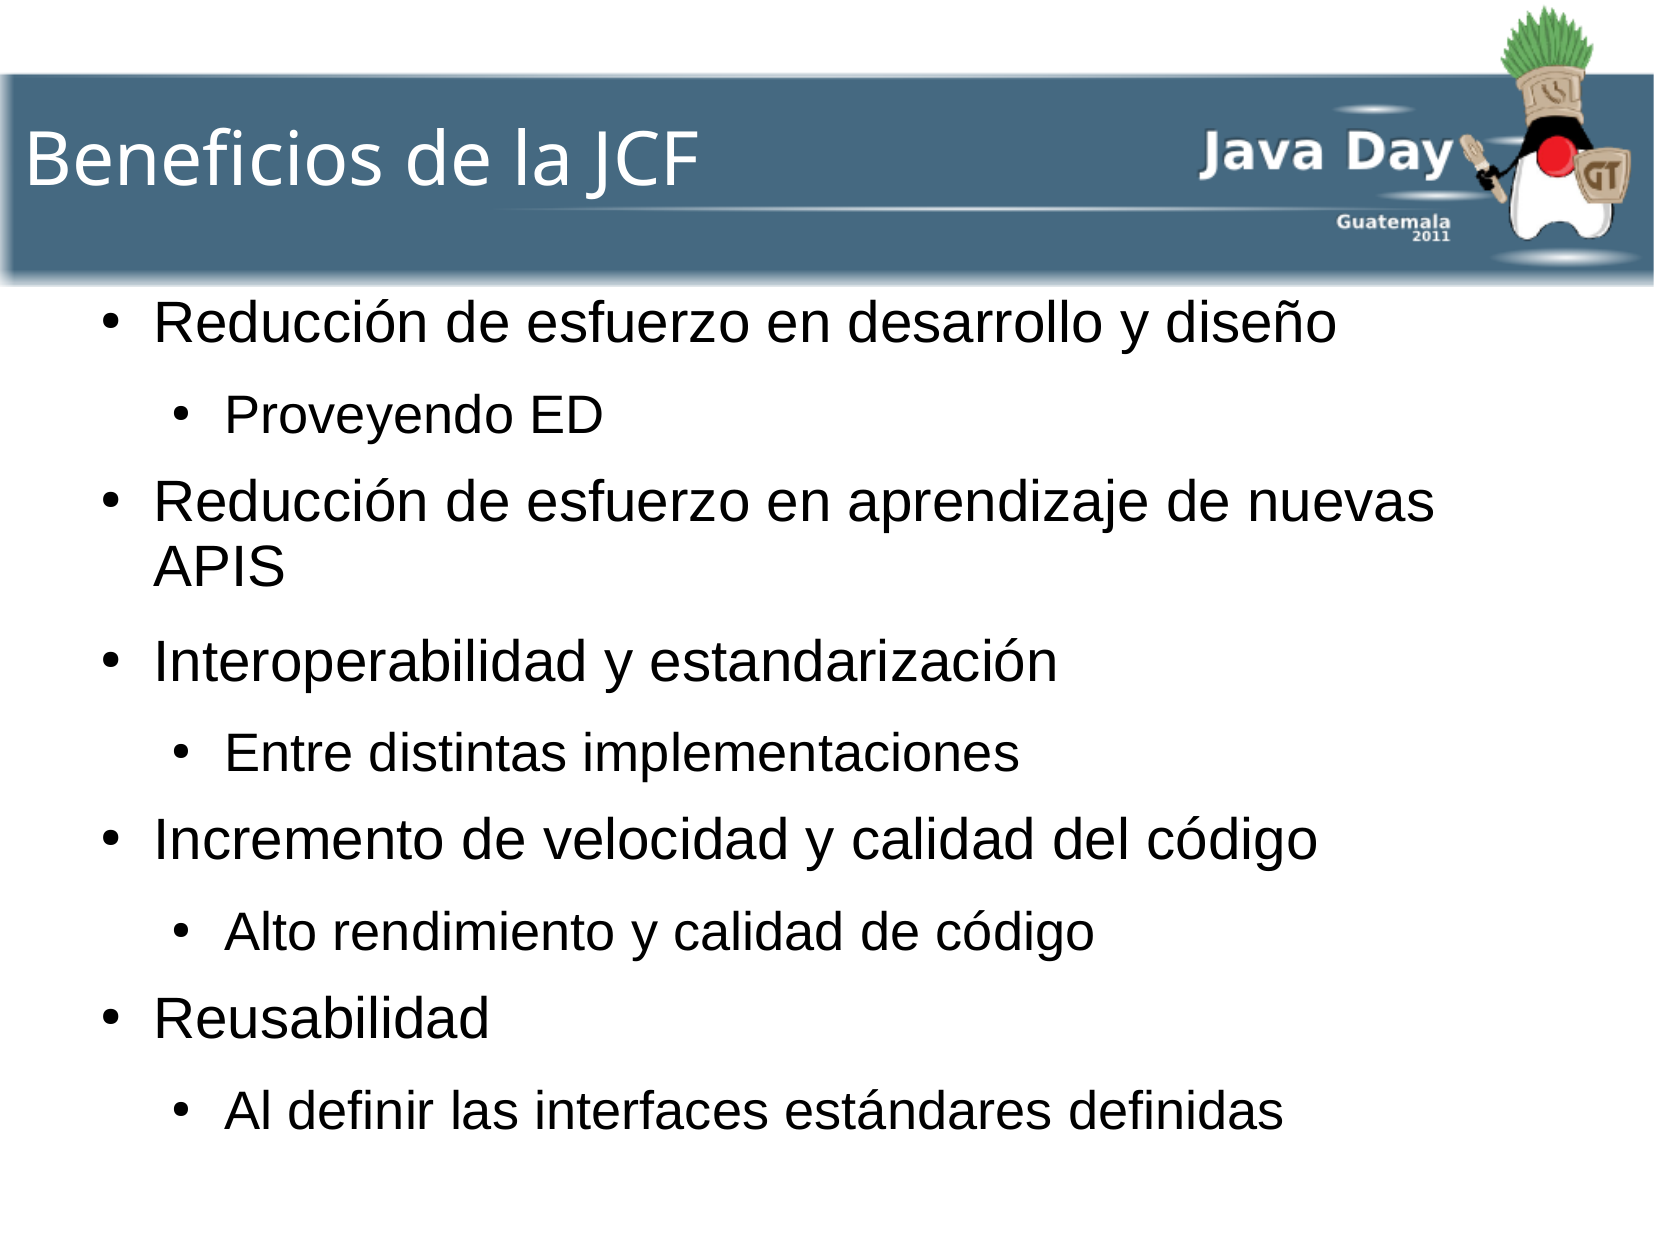

# Beneficios de la JCF
Reducción de esfuerzo en desarrollo y diseño
Proveyendo ED
Reducción de esfuerzo en aprendizaje de nuevas APIS
Interoperabilidad y estandarización
Entre distintas implementaciones
Incremento de velocidad y calidad del código
Alto rendimiento y calidad de código
Reusabilidad
Al definir las interfaces estándares definidas